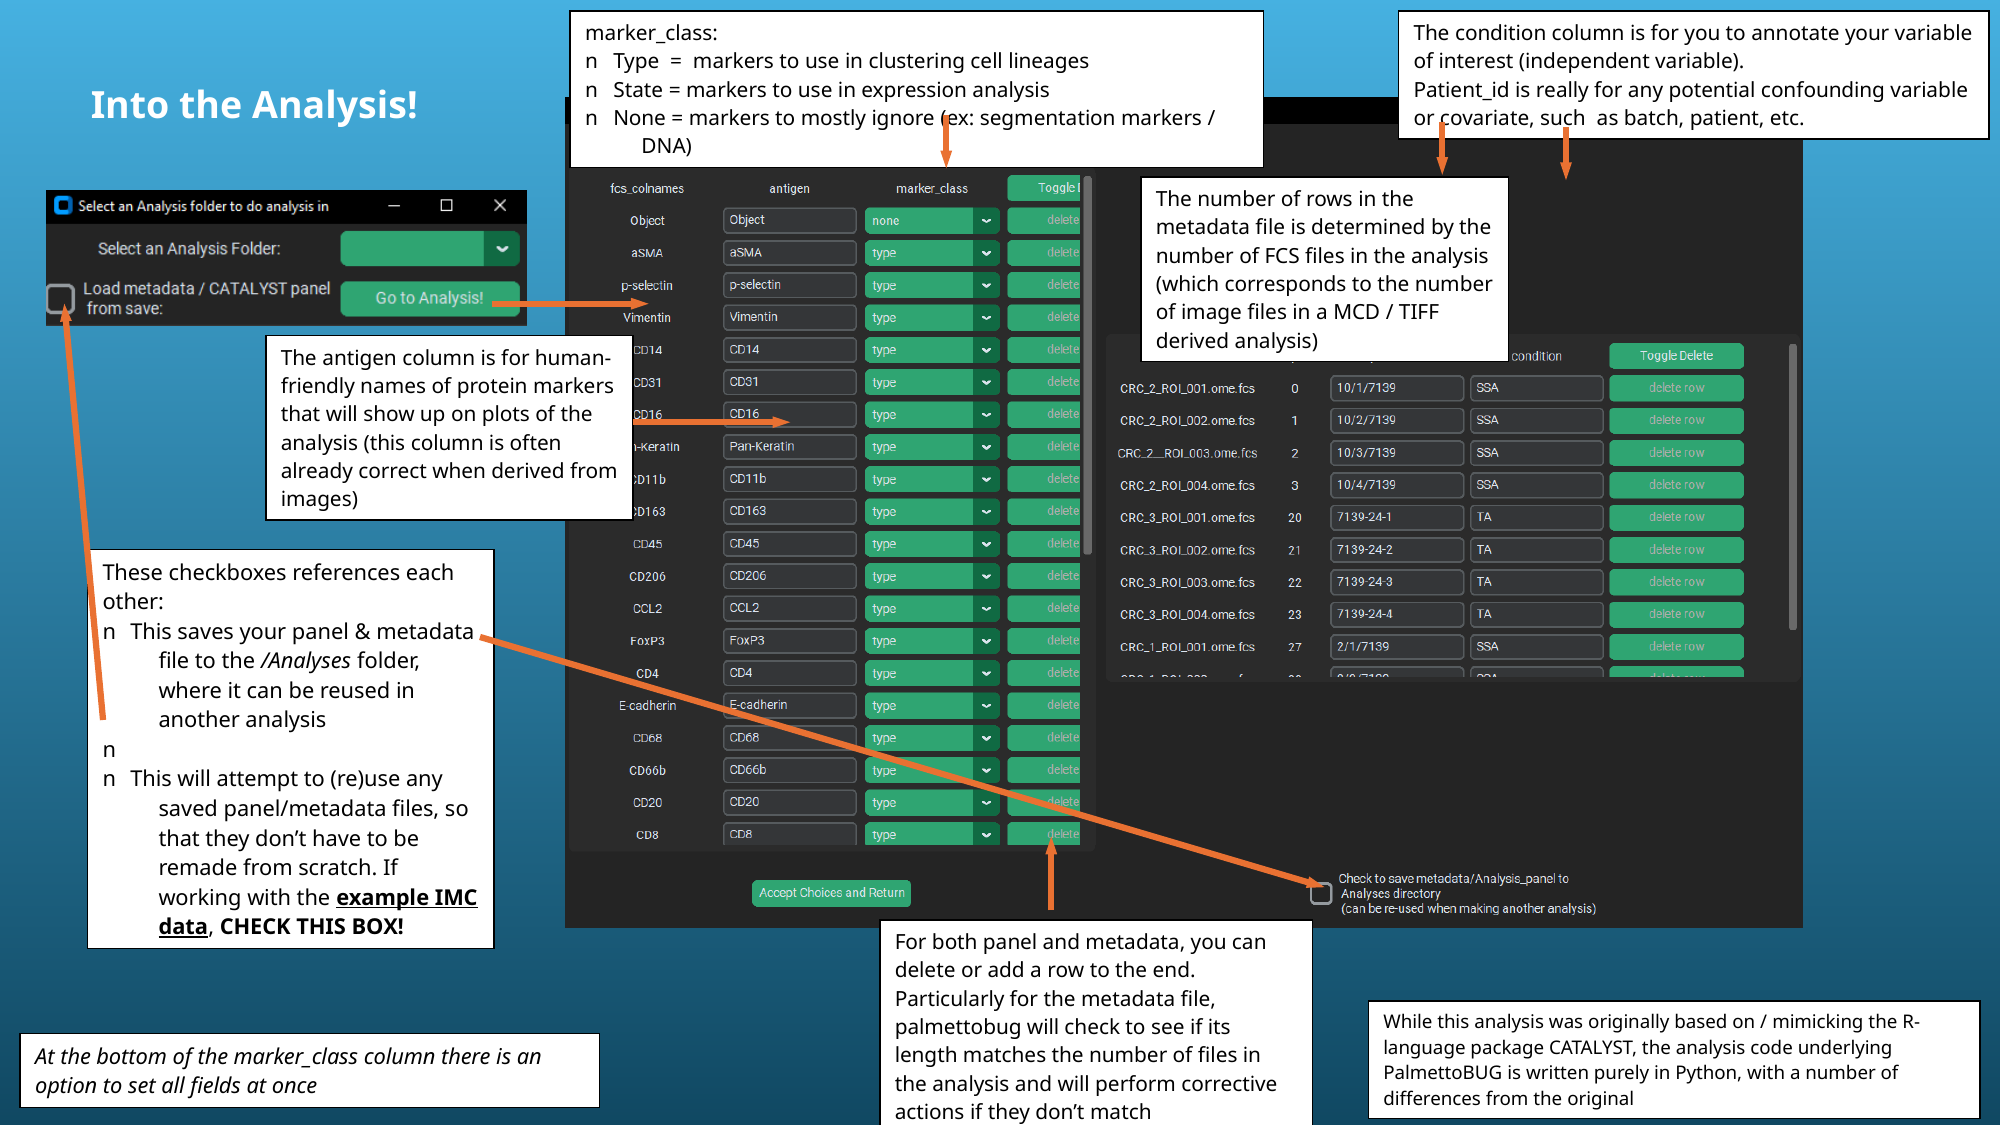

marker_class:
Type = markers to use in clustering cell lineages
State = markers to use in expression analysis
None = markers to mostly ignore (ex: segmentation markers / DNA)
The condition column is for you to annotate your variable of interest (independent variable).
Patient_id is really for any potential confounding variable or covariate, such as batch, patient, etc.
Into the Analysis!
The number of rows in the metadata file is determined by the number of FCS files in the analysis (which corresponds to the number of image files in a MCD / TIFF derived analysis)
The antigen column is for human-friendly names of protein markers that will show up on plots of the analysis (this column is often already correct when derived from images)
These checkboxes references each other:
This saves your panel & metadata file to the /Analyses folder, where it can be reused in another analysis
This will attempt to (re)use any saved panel/metadata files, so that they don’t have to be remade from scratch. If working with the example IMC data, CHECK THIS BOX!
For both panel and metadata, you can delete or add a row to the end.
Particularly for the metadata file, palmettobug will check to see if its length matches the number of files in the analysis and will perform corrective actions if they don’t match
While this analysis was originally based on / mimicking the R-language package CATALYST, the analysis code underlying PalmettoBUG is written purely in Python, with a number of differences from the original
At the bottom of the marker_class column there is an option to set all fields at once